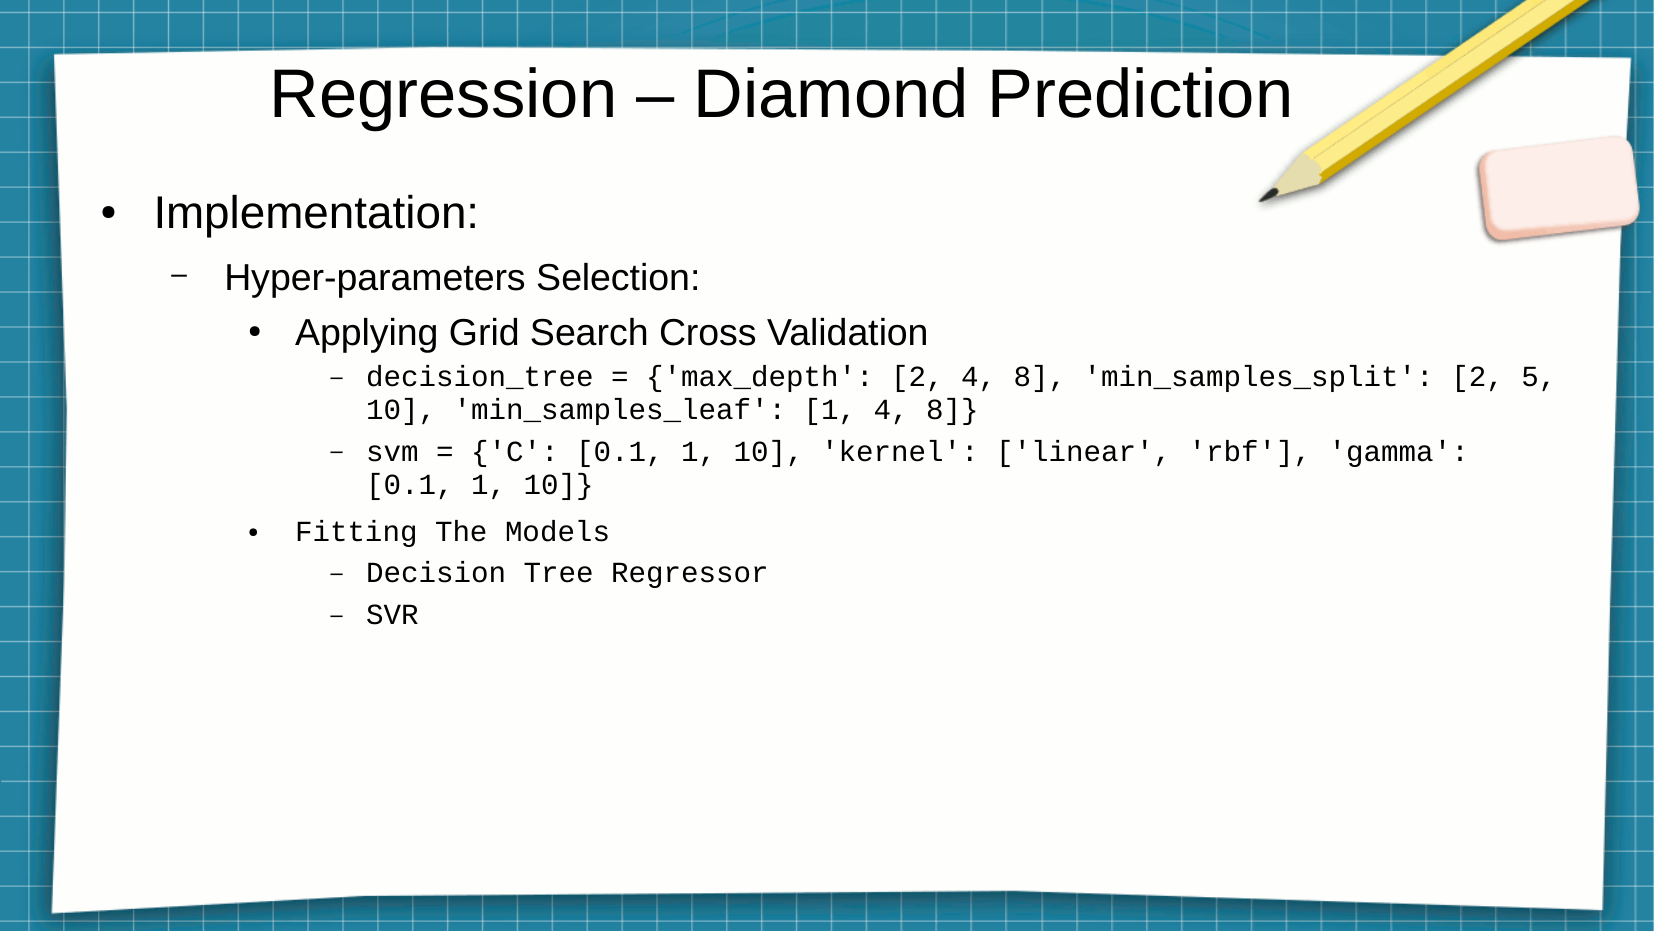

# Regression – Diamond Prediction
Implementation:
Hyper-parameters Selection:
Applying Grid Search Cross Validation
decision_tree = {'max_depth': [2, 4, 8], 'min_samples_split': [2, 5, 10], 'min_samples_leaf': [1, 4, 8]}
svm = {'C': [0.1, 1, 10], 'kernel': ['linear', 'rbf'], 'gamma': [0.1, 1, 10]}
Fitting The Models
Decision Tree Regressor
SVR